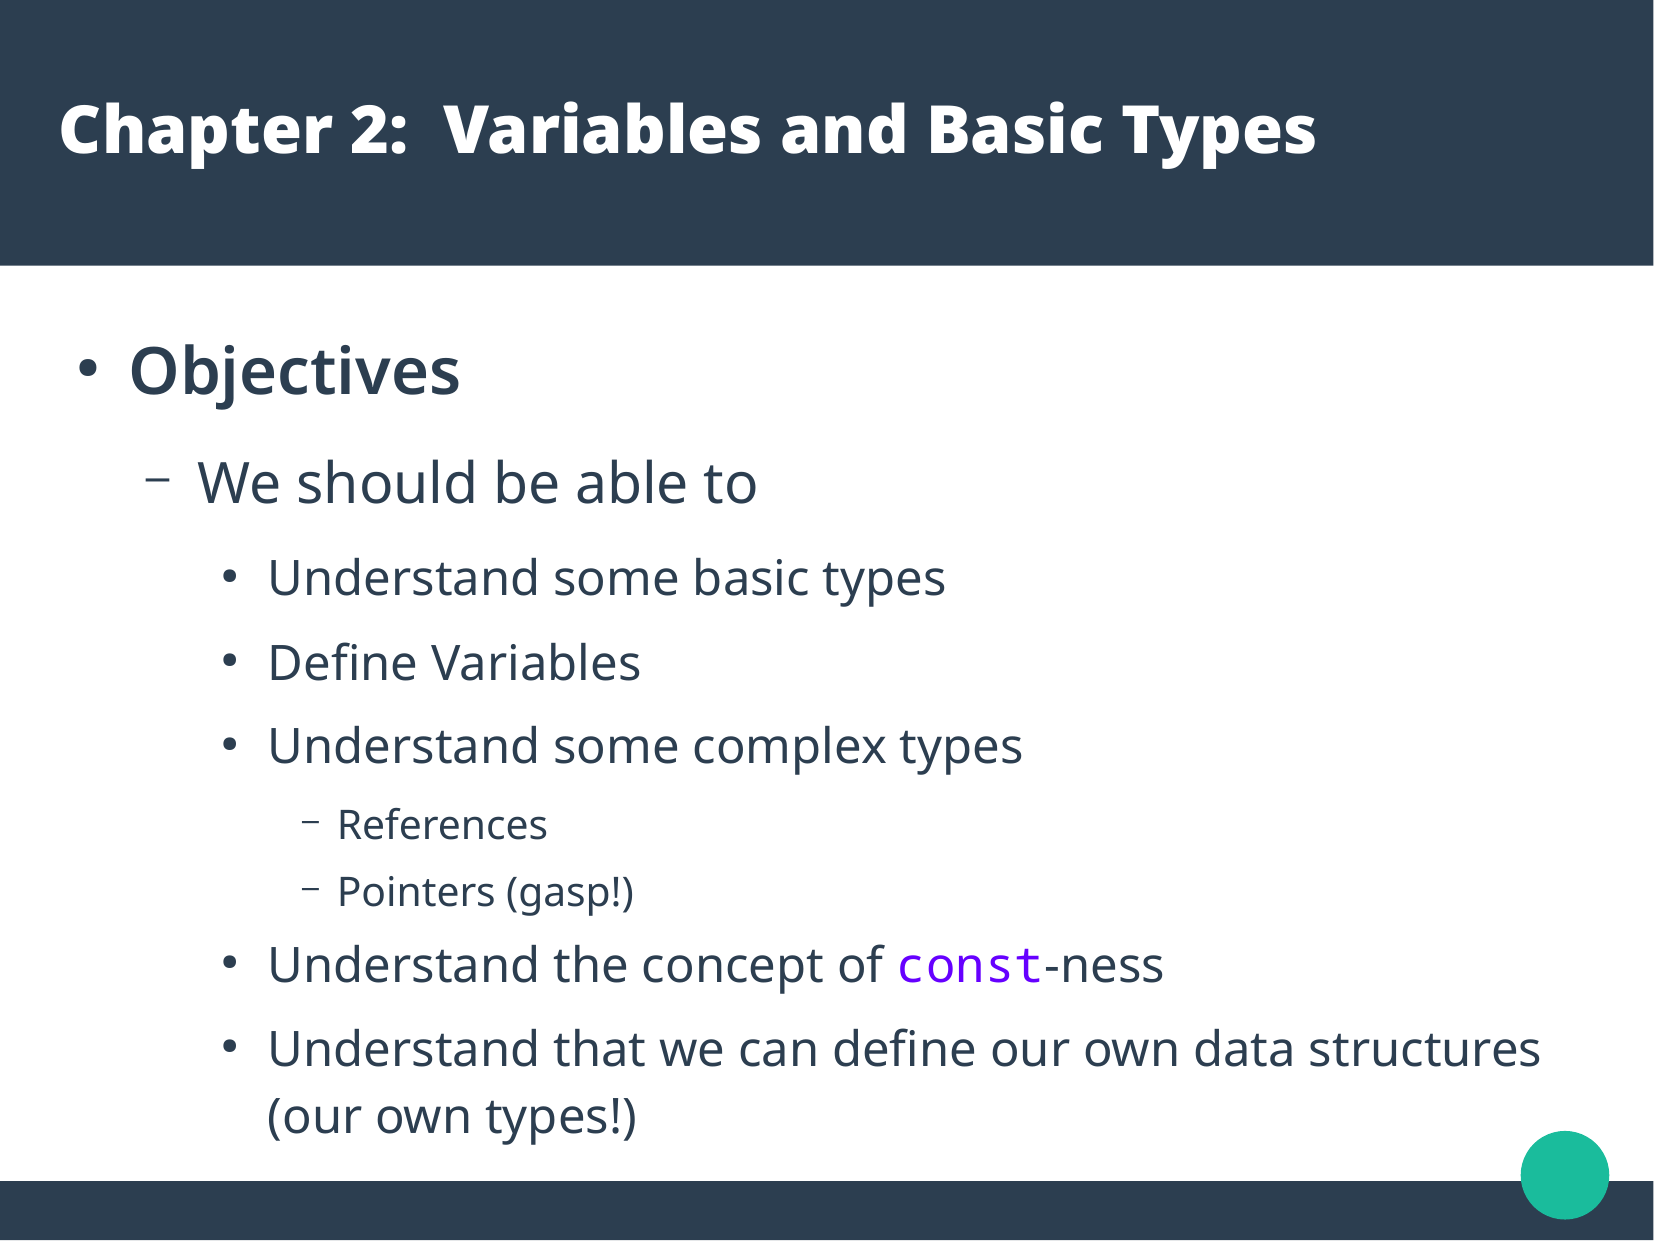

# Chapter 2: Variables and Basic Types
Objectives
We should be able to
Understand some basic types
Define Variables
Understand some complex types
References
Pointers (gasp!)
Understand the concept of const-ness
Understand that we can define our own data structures (our own types!)